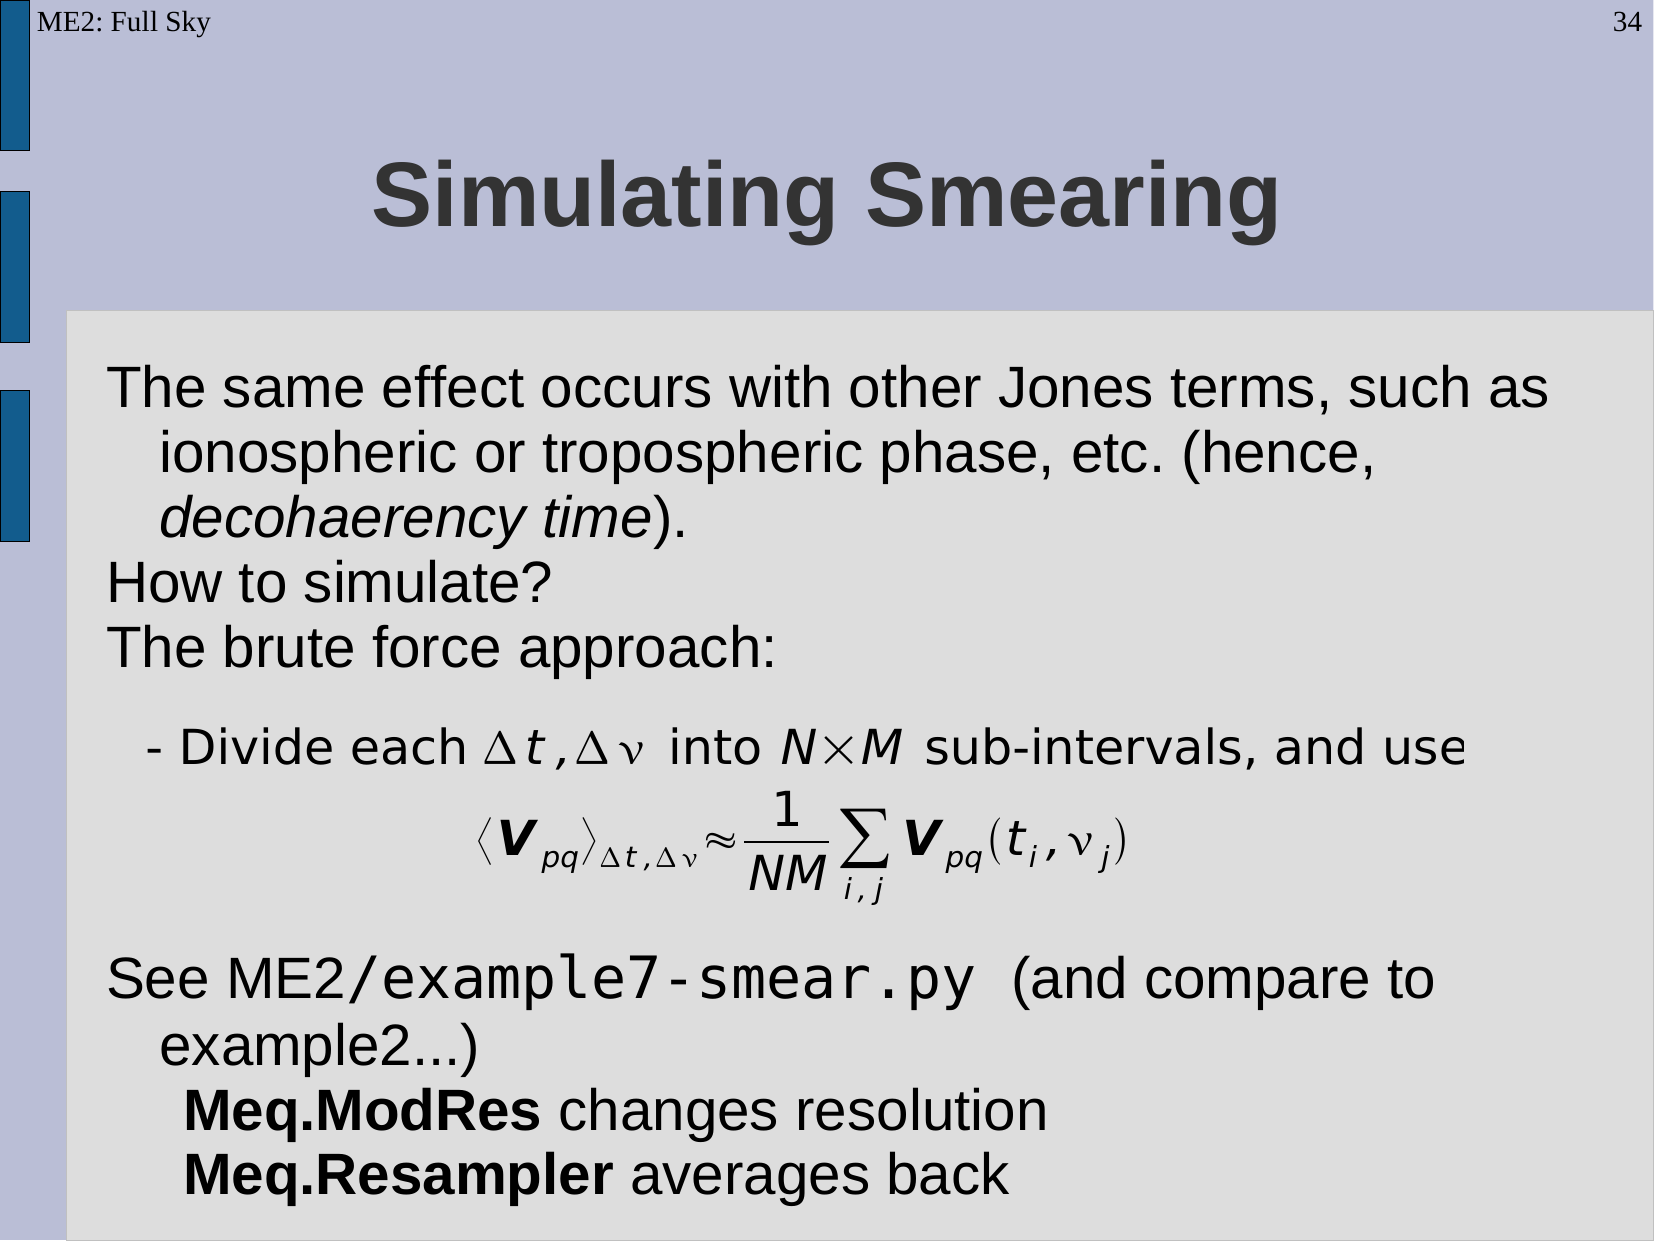

ME2: Full Sky
34
# Simulating Smearing
The same effect occurs with other Jones terms, such as ionospheric or tropospheric phase, etc. (hence, decohaerency time).
How to simulate?
The brute force approach:
See ME2/example7-smear.py (and compare to example2...)
Meq.ModRes changes resolution
Meq.Resampler averages back